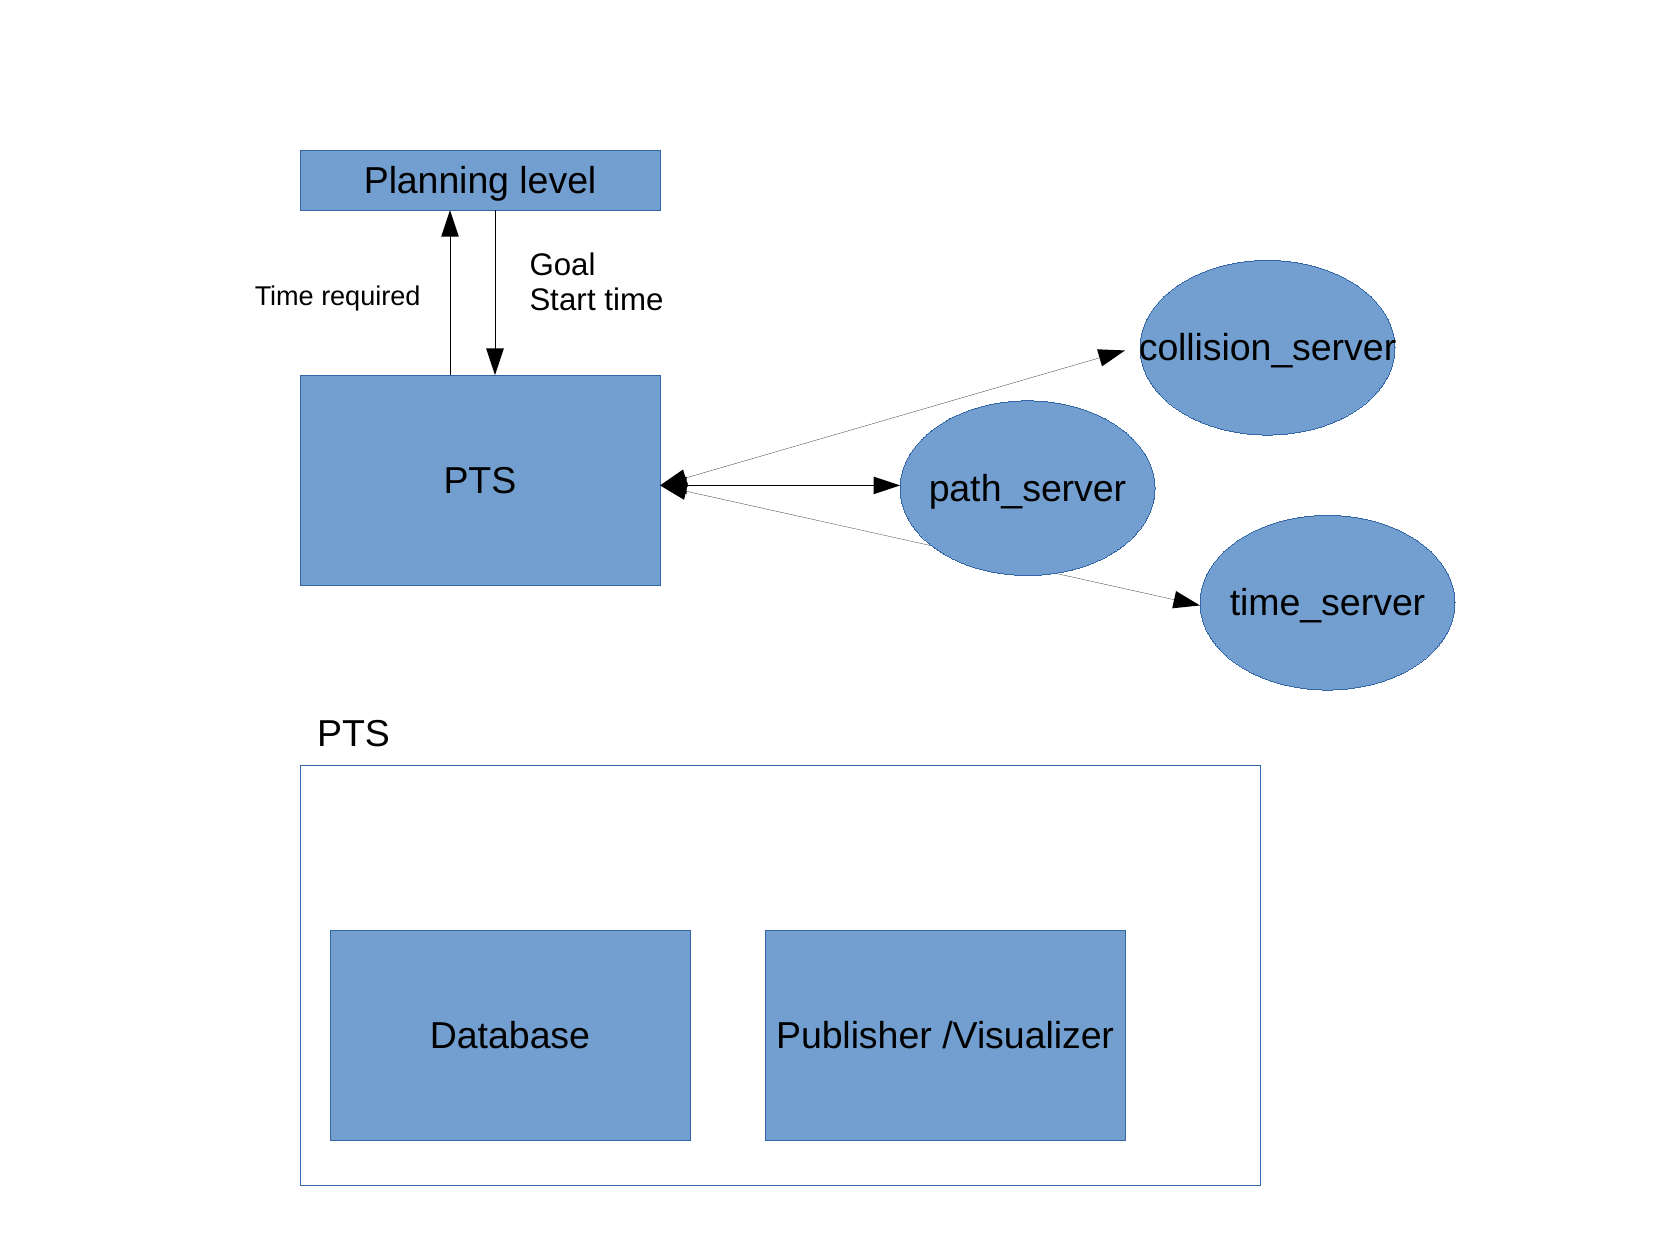

Planning level
Goal
Start time
collision_server
Time required
PTS
path_server
time_server
PTS
Database
Publisher /Visualizer